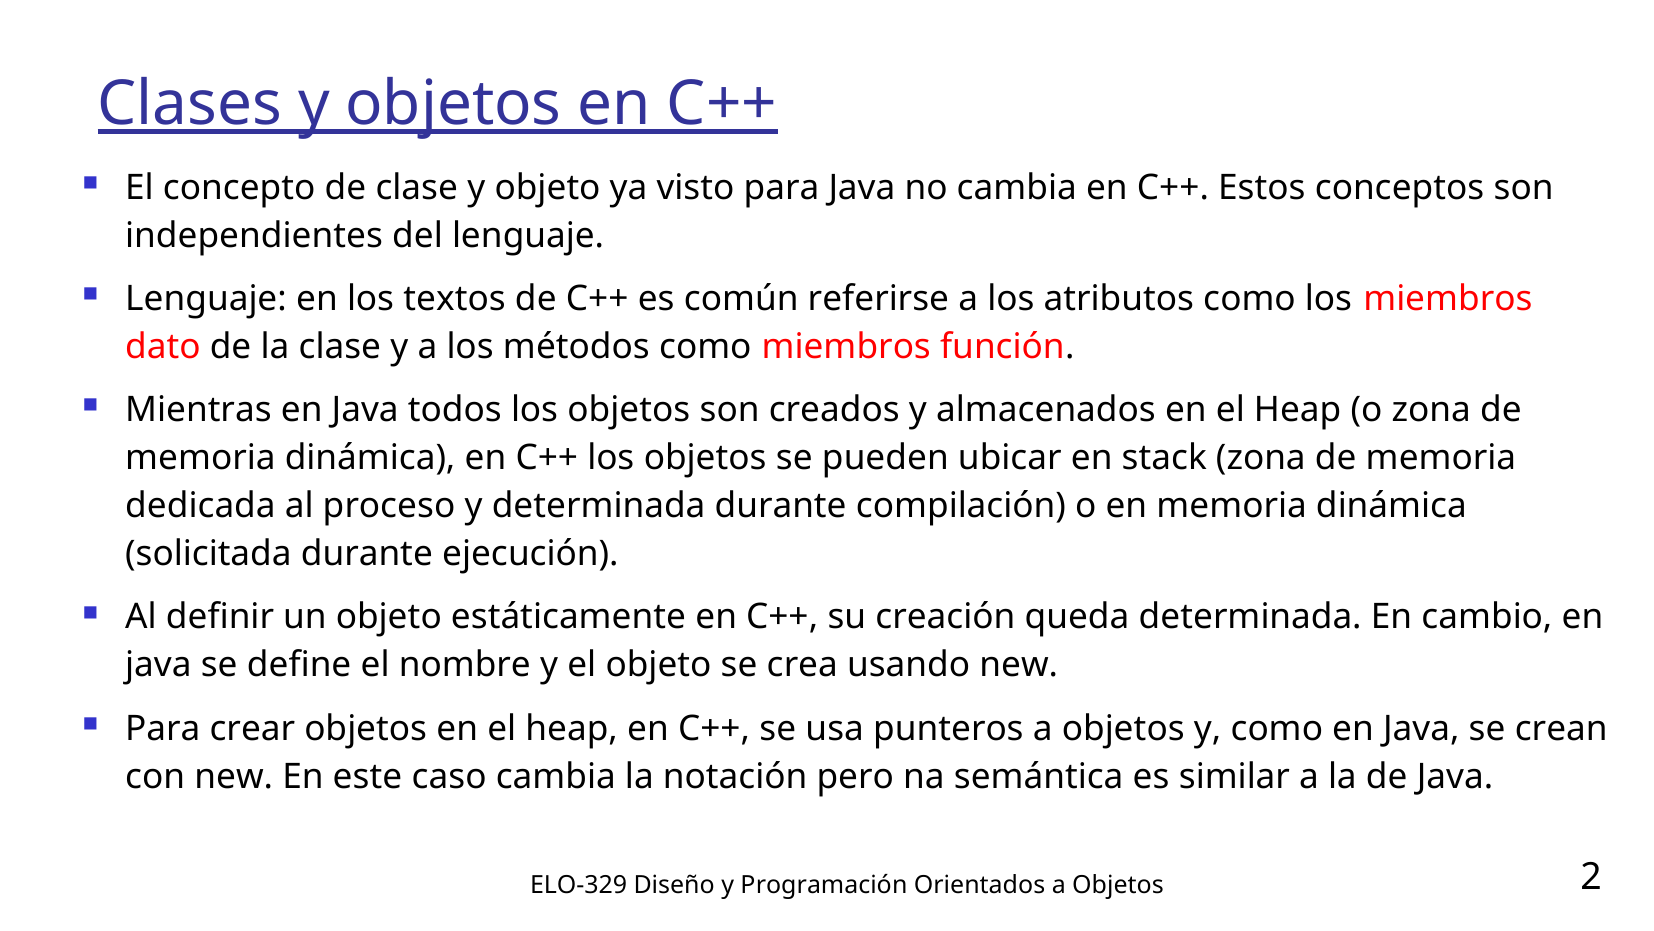

# Clases y objetos en C++
El concepto de clase y objeto ya visto para Java no cambia en C++. Estos conceptos son independientes del lenguaje.
Lenguaje: en los textos de C++ es común referirse a los atributos como los miembros dato de la clase y a los métodos como miembros función.
Mientras en Java todos los objetos son creados y almacenados en el Heap (o zona de memoria dinámica), en C++ los objetos se pueden ubicar en stack (zona de memoria dedicada al proceso y determinada durante compilación) o en memoria dinámica (solicitada durante ejecución).
Al definir un objeto estáticamente en C++, su creación queda determinada. En cambio, en java se define el nombre y el objeto se crea usando new.
Para crear objetos en el heap, en C++, se usa punteros a objetos y, como en Java, se crean con new. En este caso cambia la notación pero na semántica es similar a la de Java.
2